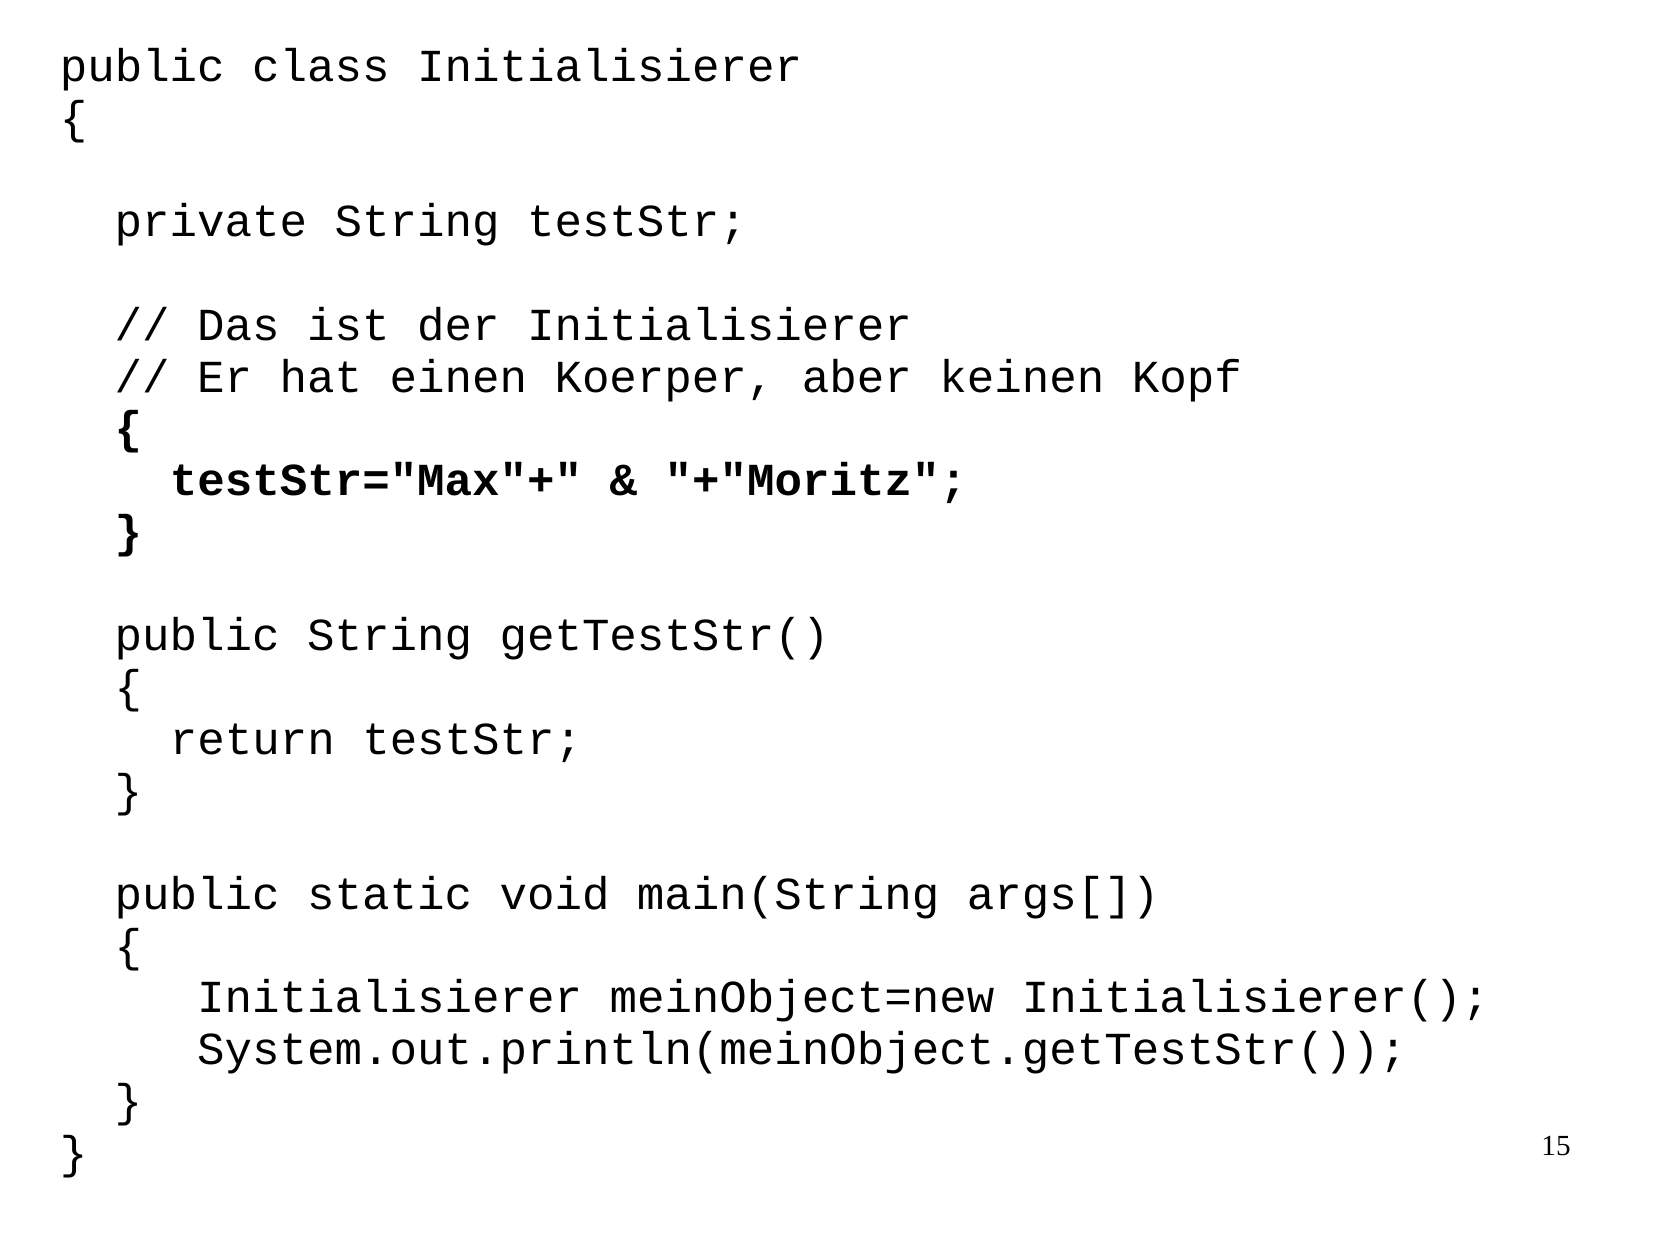

public class Initialisierer
{
 private String testStr;
 // Das ist der Initialisierer
 // Er hat einen Koerper, aber keinen Kopf
 {
 testStr="Max"+" & "+"Moritz";
 }
 public String getTestStr()
 {
 return testStr;
 }
 public static void main(String args[])
 {
 Initialisierer meinObject=new Initialisierer();
 System.out.println(meinObject.getTestStr());
 }
}
15